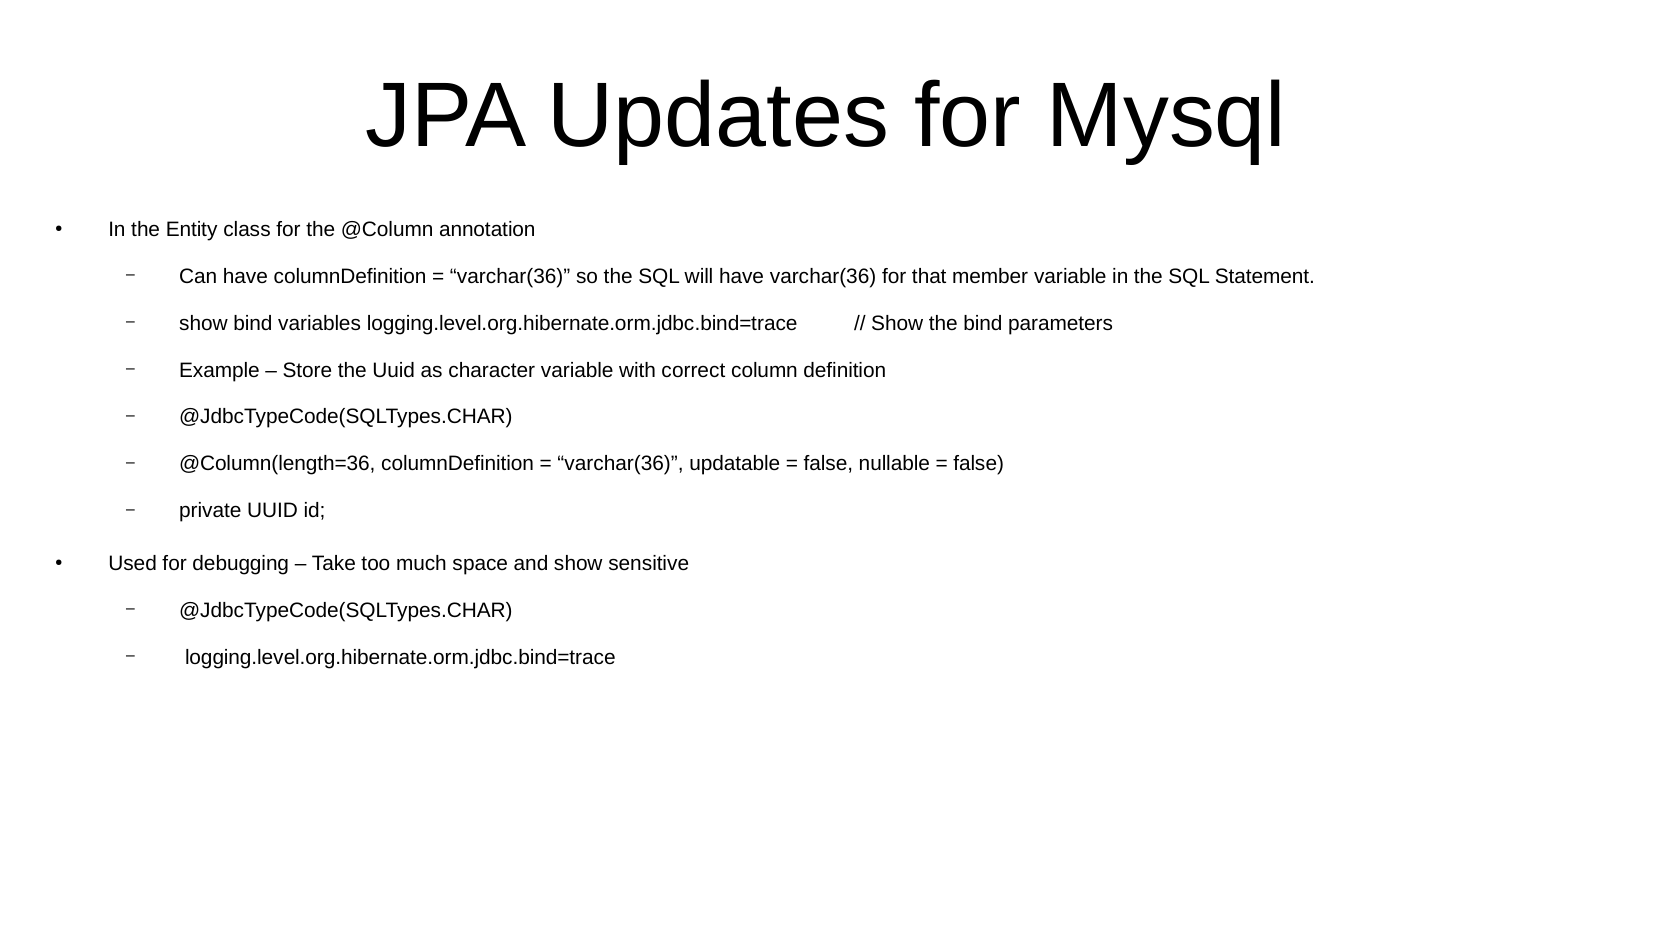

# JPA Updates for Mysql
In the Entity class for the @Column annotation
Can have columnDefinition = “varchar(36)” so the SQL will have varchar(36) for that member variable in the SQL Statement.
show bind variables logging.level.org.hibernate.orm.jdbc.bind=trace 	// Show the bind parameters
Example – Store the Uuid as character variable with correct column definition
@JdbcTypeCode(SQLTypes.CHAR)
@Column(length=36, columnDefinition = “varchar(36)”, updatable = false, nullable = false)
private UUID id;
Used for debugging – Take too much space and show sensitive
@JdbcTypeCode(SQLTypes.CHAR)
 logging.level.org.hibernate.orm.jdbc.bind=trace